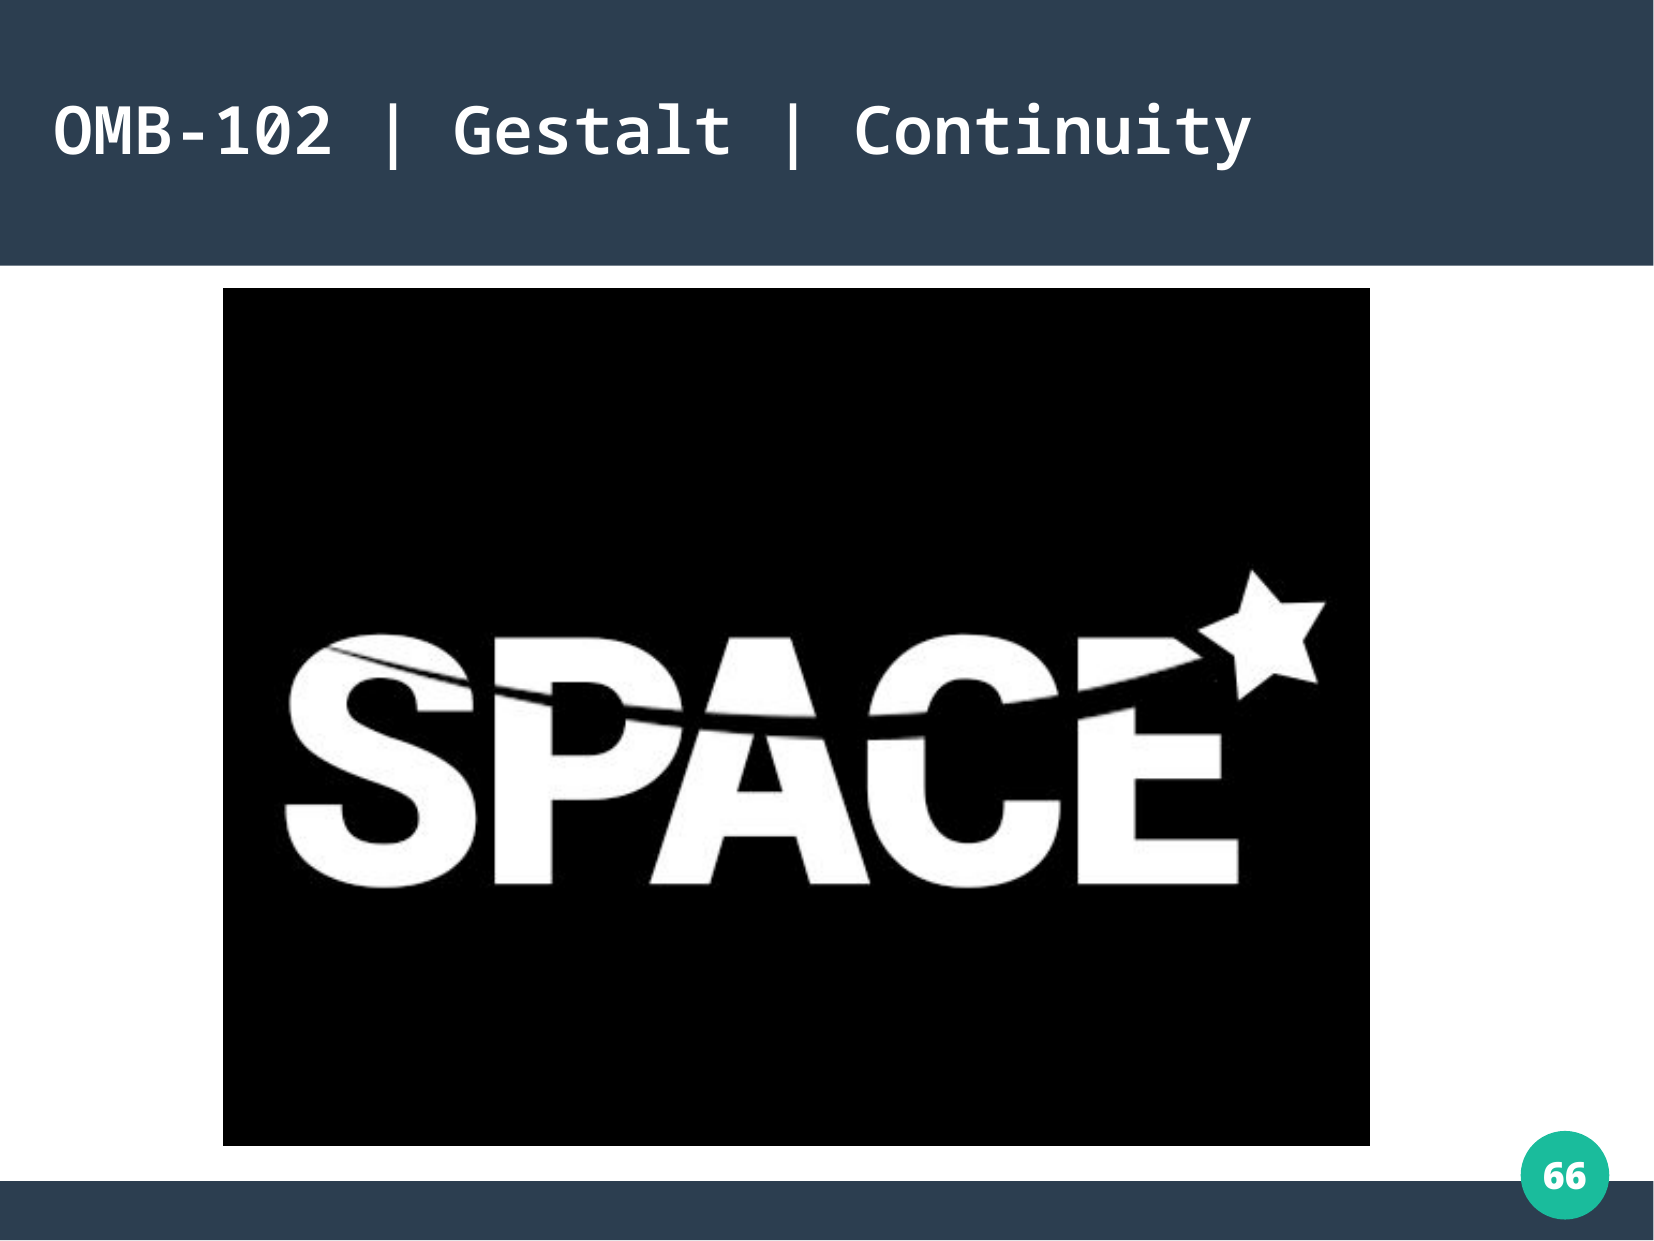

# OMB-102 | Gestalt | Continuity
66